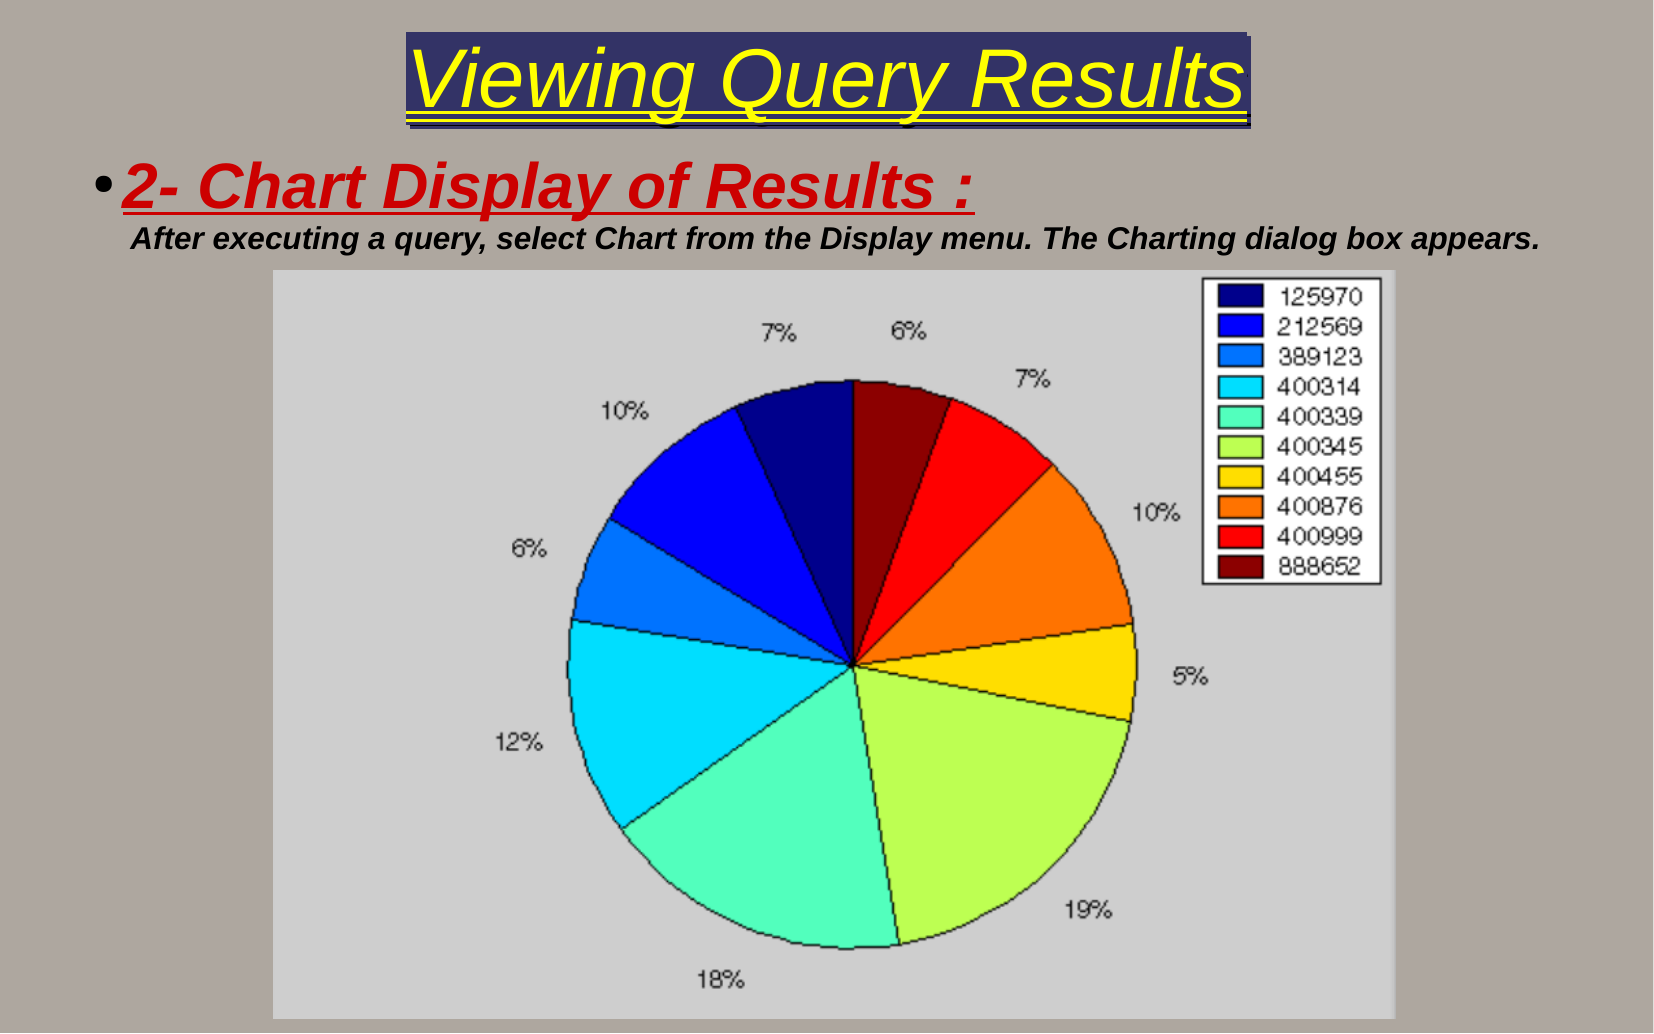

Viewing Query Results
# 2- Chart Display of Results : After executing a query, select Chart from the Display menu. The Charting dialog box appears.